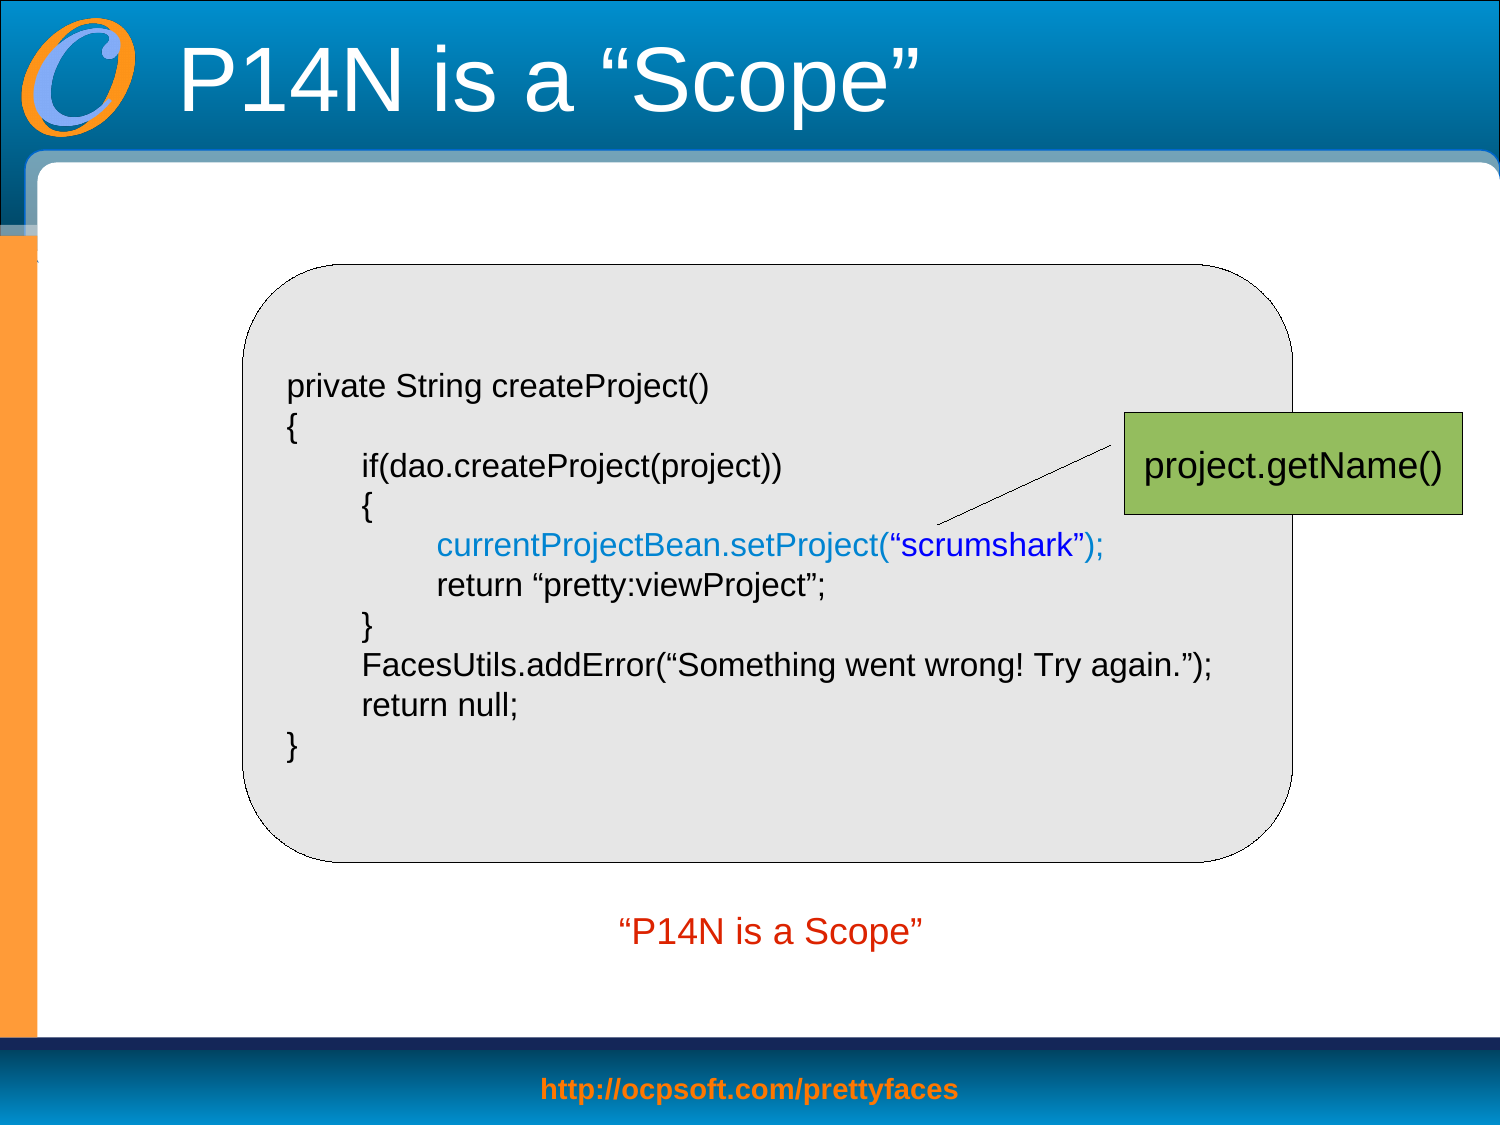

# P14N is a “Scope”
private String createProject()
{
	if(dao.createProject(project))
	{
		currentProjectBean.setProject(“scrumshark”);
		return “pretty:viewProject”;
	}
	FacesUtils.addError(“Something went wrong! Try again.”);
	return null;
}
project.getName()
“P14N is a Scope”